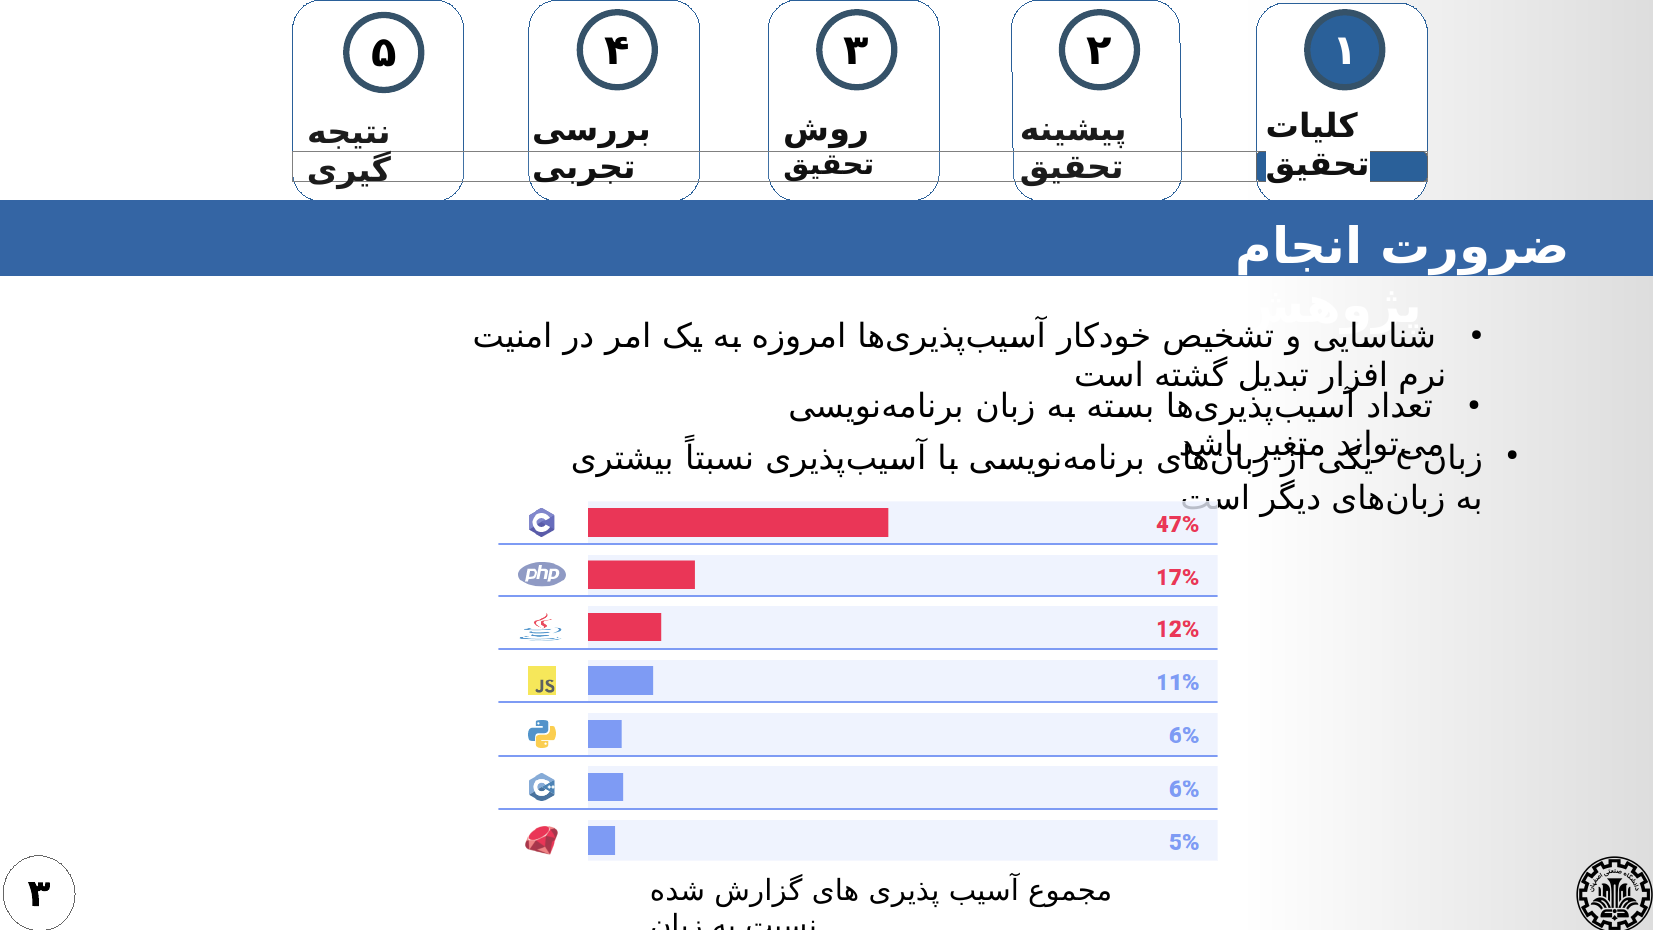

۴
۳
۲
۱
۵
کلیات تحقیق
بررسی تجربی
روش تحقیق
پیشینه تحقیق
نتیجه گیری
ضرورت انجام پژوهش
 شناسایی و تشخیص خودکار آسیب‌پذیری‌ها امروزه به یک امر در امنیت نرم افزار تبدیل گشته است
 تعداد آسیب‌پذیری‌ها بسته به زبان برنامه‌نویسی می‌تواند متغیر باشد
زبان c یکی از زبان‌های برنامه‌نویسی با آسیب‌پذیری نسبتاً بیشتری به زبان‌های دیگر است
۳
مجموع آسیب پذیری های گزارش شده نسبت به زبان